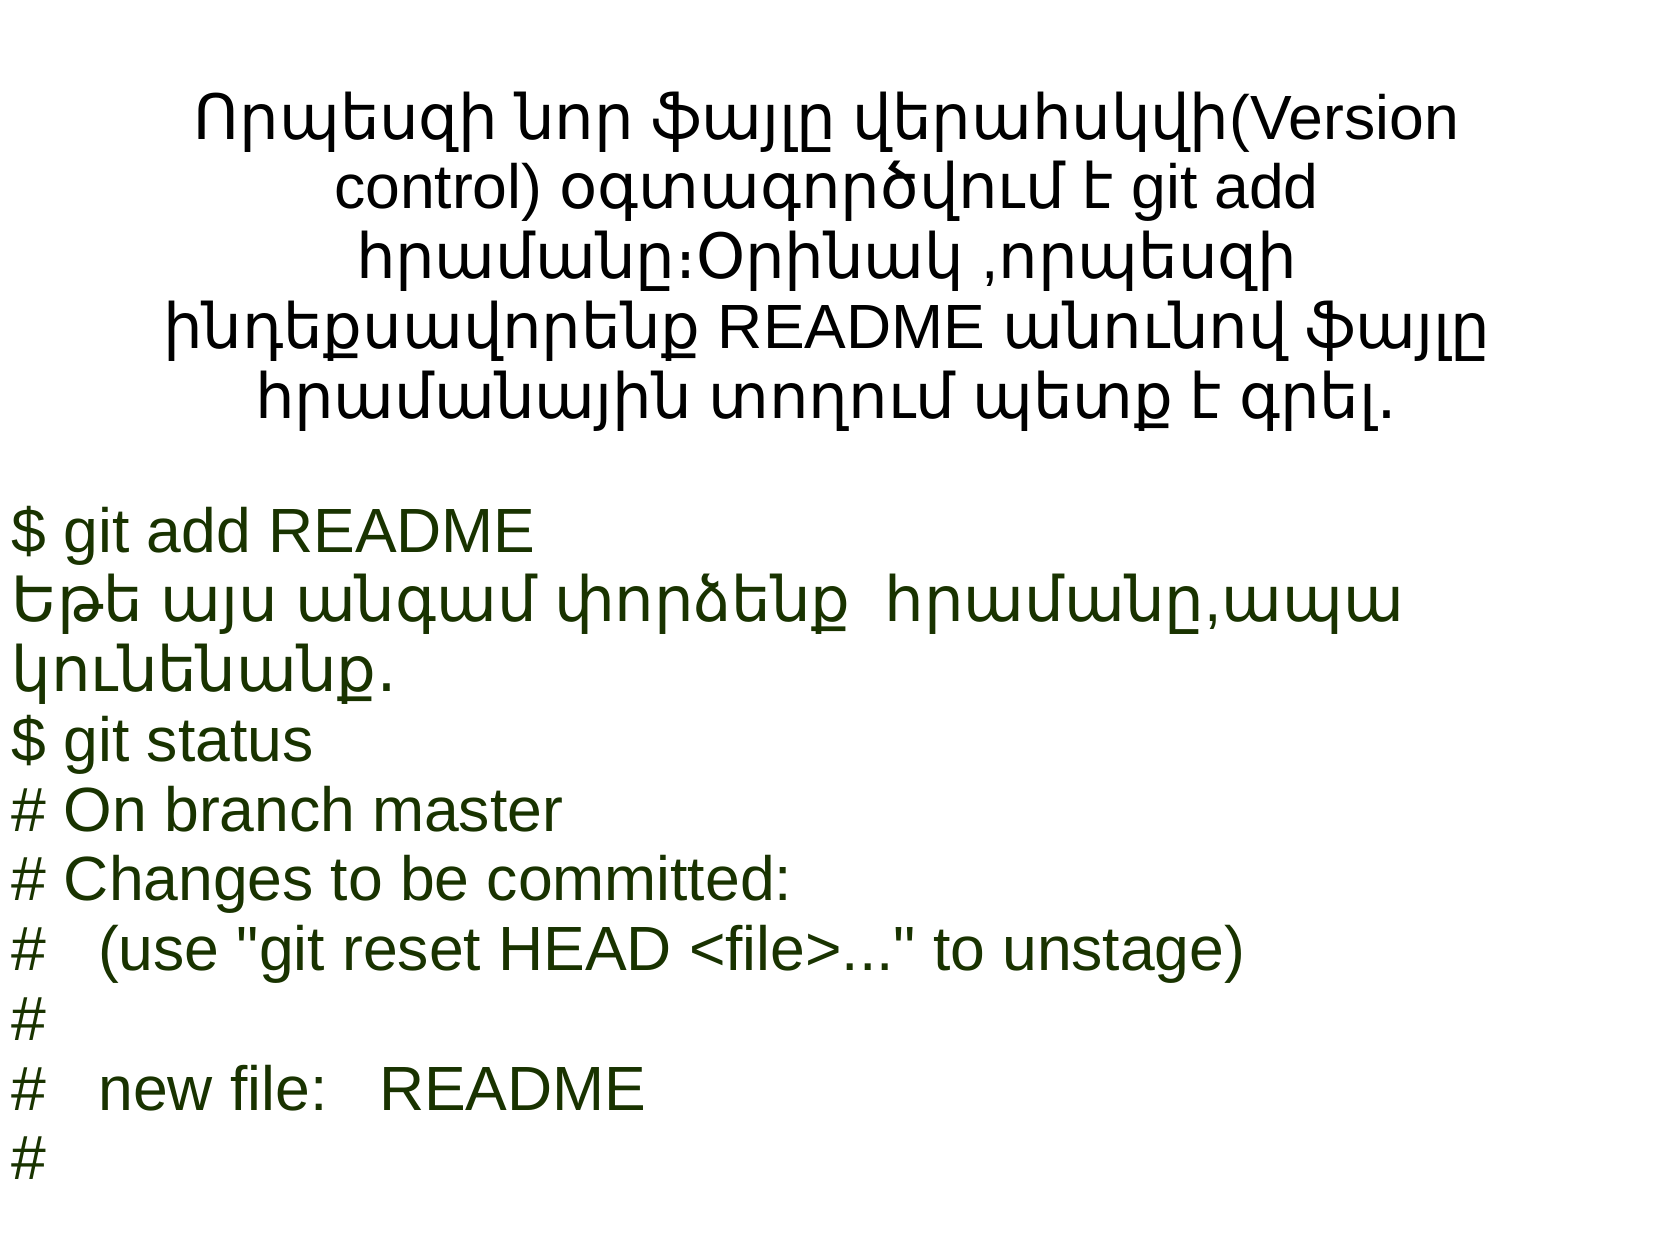

# Որպեսզի նոր ֆայլը վերահսկվի(Version control) օգտագործվում է git add հրամանը։Օրինակ ,որպեսզի ինդեքսավորենք README անունով ֆայլը հրամանային տողում պետք է գրել․
$ git add README
Եթե այս անգամ փորձենք հրամանը,ապա կունենանք․
$ git status
# On branch master
# Changes to be committed:
# (use "git reset HEAD <file>..." to unstage)
#
# new file: README
#